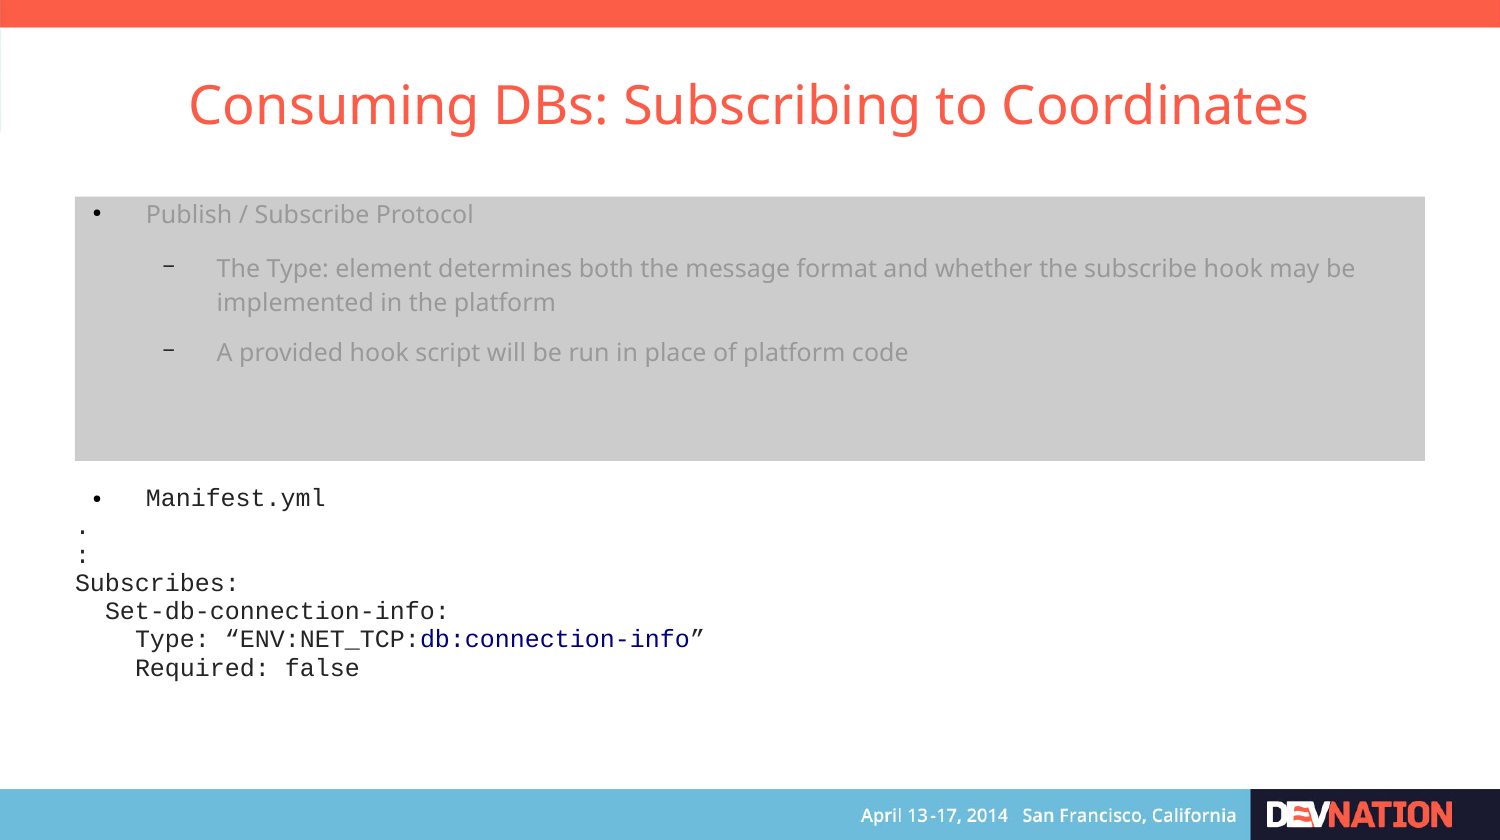

# Consuming DBs: Subscribing to Coordinates
Publish / Subscribe Protocol
The Type: element determines both the message format and whether the subscribe hook may be implemented in the platform
A provided hook script will be run in place of platform code
Manifest.yml
.
:
Subscribes:
 Set-db-connection-info:
 Type: “ENV:NET_TCP:db:connection-info”
 Required: false